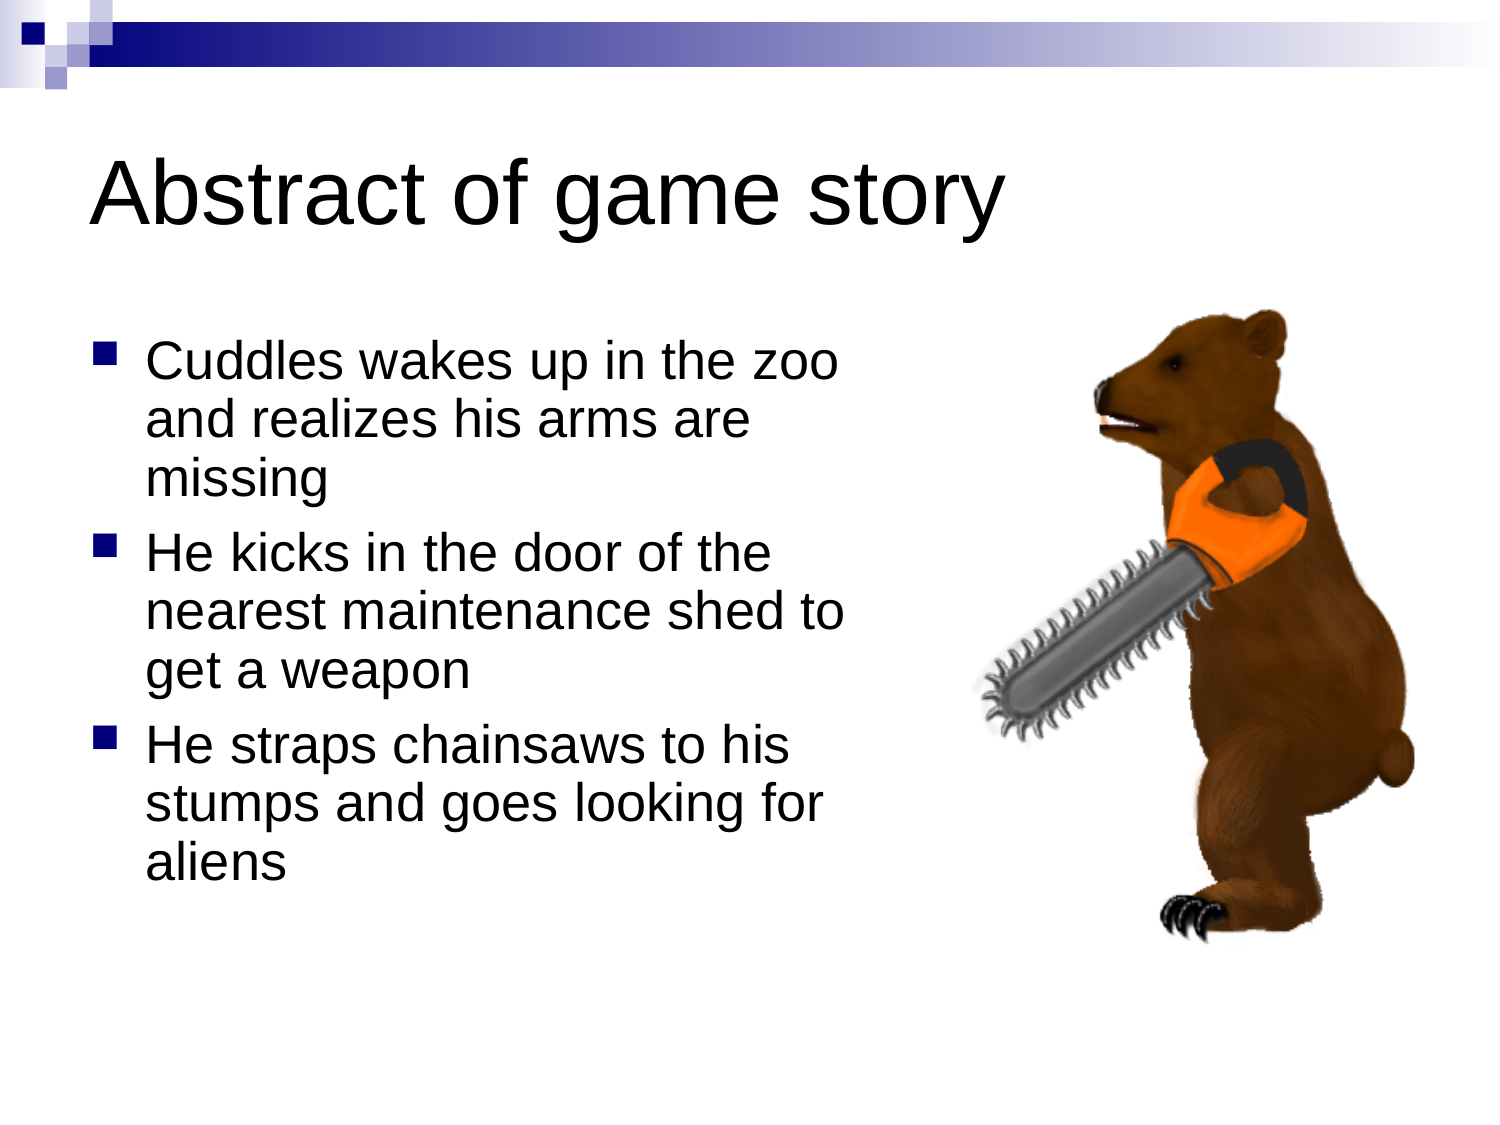

# Abstract of game story
Cuddles wakes up in the zoo and realizes his arms are missing
He kicks in the door of the nearest maintenance shed to get a weapon
He straps chainsaws to his stumps and goes looking for aliens